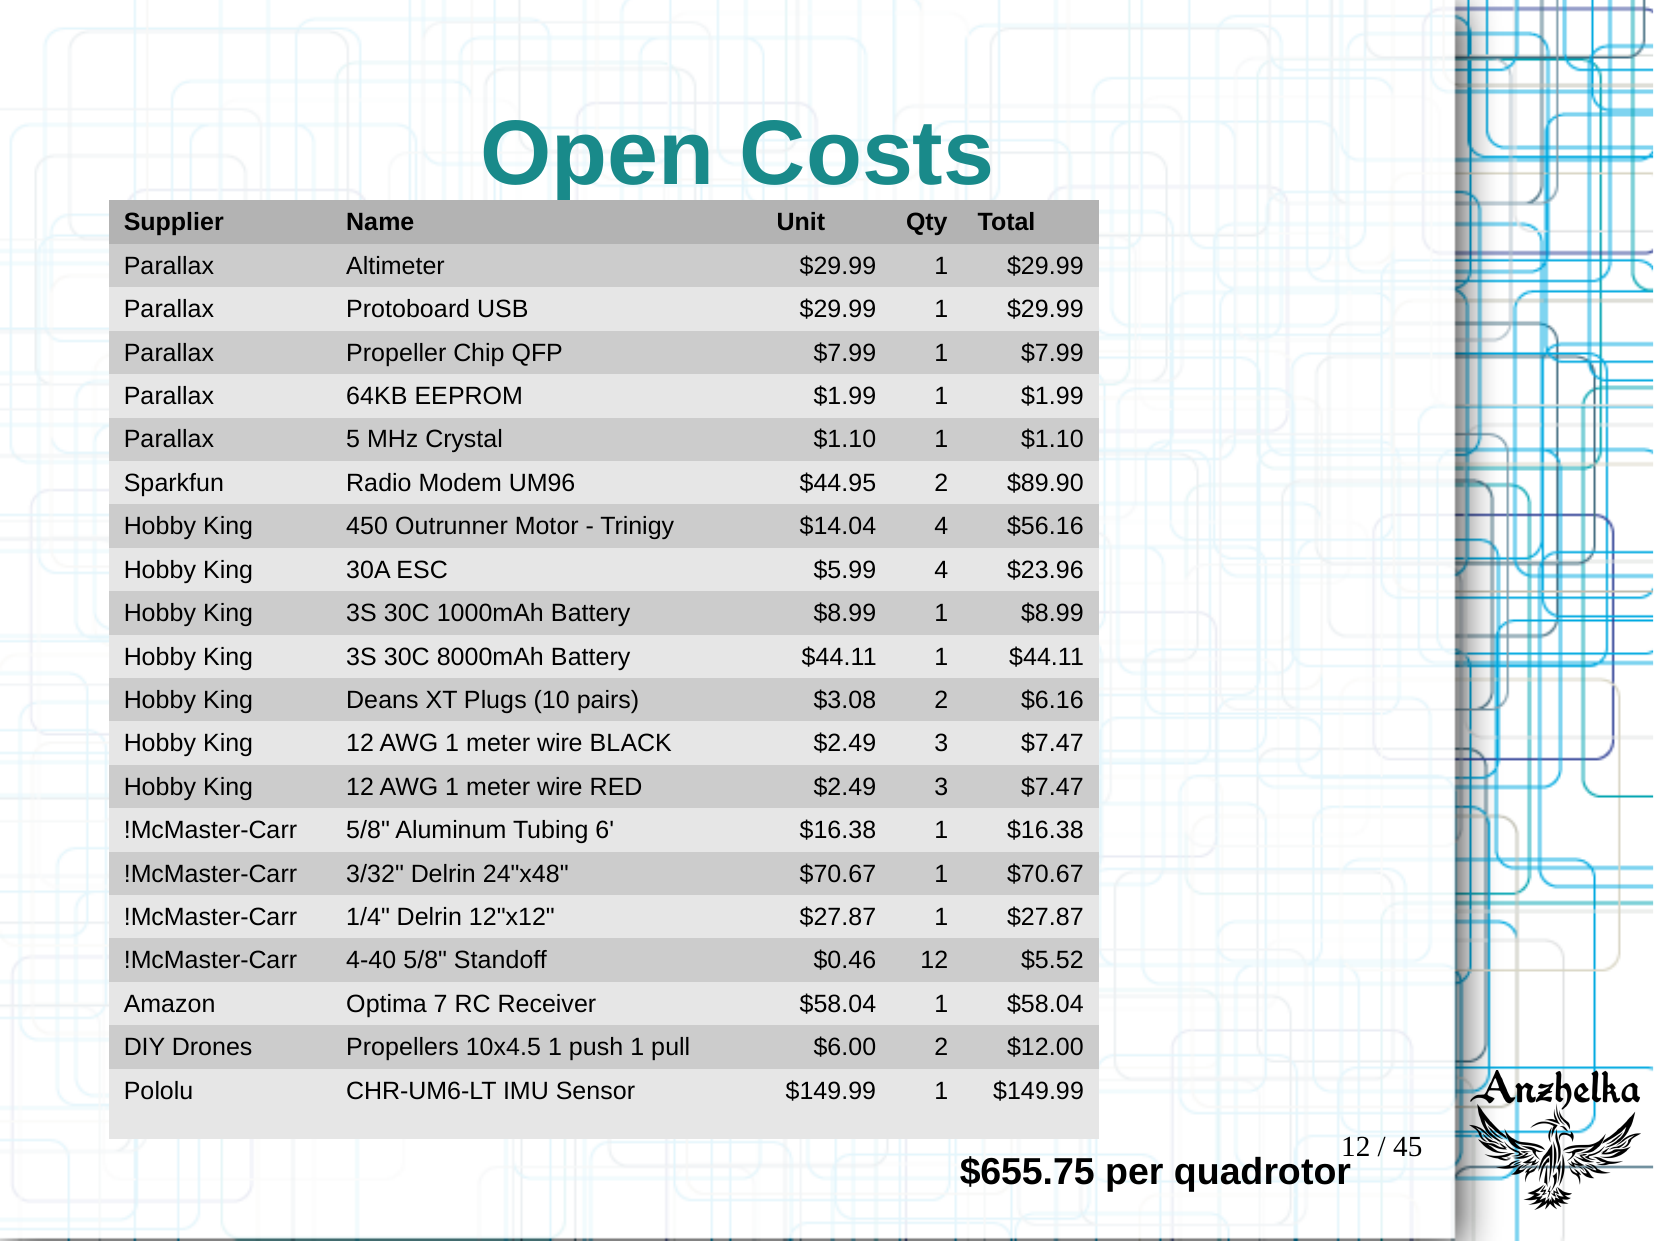

# Open Costs
| Supplier | Name | Unit | Qty | Total |
| --- | --- | --- | --- | --- |
| Parallax | Altimeter | $29.99 | 1 | $29.99 |
| Parallax | Protoboard USB | $29.99 | 1 | $29.99 |
| Parallax | Propeller Chip QFP | $7.99 | 1 | $7.99 |
| Parallax | 64KB EEPROM | $1.99 | 1 | $1.99 |
| Parallax | 5 MHz Crystal | $1.10 | 1 | $1.10 |
| Sparkfun | Radio Modem UM96 | $44.95 | 2 | $89.90 |
| Hobby King | 450 Outrunner Motor - Trinigy | $14.04 | 4 | $56.16 |
| Hobby King | 30A ESC | $5.99 | 4 | $23.96 |
| Hobby King | 3S 30C 1000mAh Battery | $8.99 | 1 | $8.99 |
| Hobby King | 3S 30C 8000mAh Battery | $44.11 | 1 | $44.11 |
| Hobby King | Deans XT Plugs (10 pairs) | $3.08 | 2 | $6.16 |
| Hobby King | 12 AWG 1 meter wire BLACK | $2.49 | 3 | $7.47 |
| Hobby King | 12 AWG 1 meter wire RED | $2.49 | 3 | $7.47 |
| !McMaster-Carr | 5/8" Aluminum Tubing 6' | $16.38 | 1 | $16.38 |
| !McMaster-Carr | 3/32" Delrin 24"x48" | $70.67 | 1 | $70.67 |
| !McMaster-Carr | 1/4" Delrin 12"x12" | $27.87 | 1 | $27.87 |
| !McMaster-Carr | 4-40 5/8" Standoff | $0.46 | 12 | $5.52 |
| Amazon | Optima 7 RC Receiver | $58.04 | 1 | $58.04 |
| DIY Drones | Propellers 10x4.5 1 push 1 pull | $6.00 | 2 | $12.00 |
| Pololu | CHR-UM6-LT IMU Sensor | $149.99 | 1 | $149.99 |
12
$655.75 per quadrotor